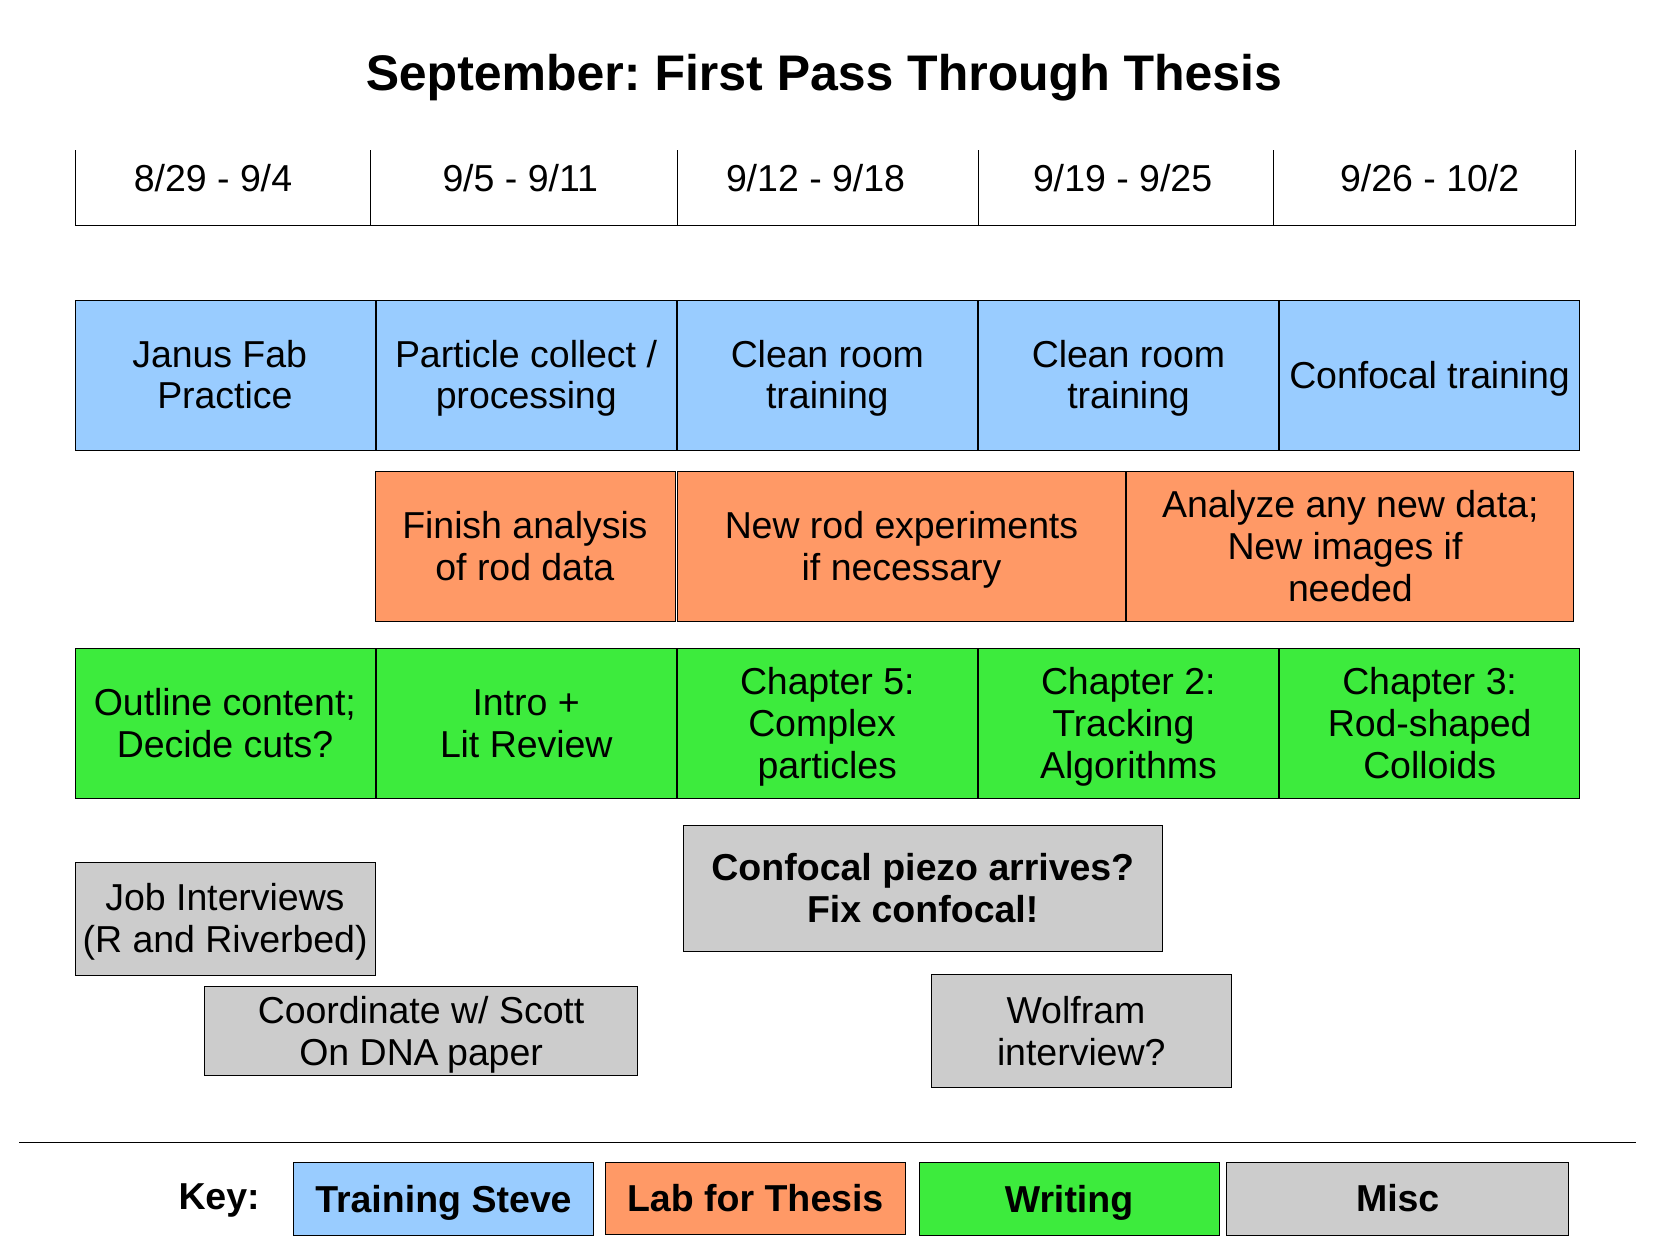

September: First Pass Through Thesis
8/29 - 9/4
9/5 - 9/11
9/12 - 9/18
9/19 - 9/25
9/26 - 10/2
Janus Fab
Practice
Particle collect /
processing
Clean room
training
Clean room
training
Confocal training
Finish analysis
of rod data
New rod experiments
if necessary
Analyze any new data;
New images if
needed
Outline content;
Decide cuts?
Intro +
Lit Review
Chapter 5:
Complex
particles
Chapter 2:
Tracking
Algorithms
Chapter 3:
Rod-shaped
Colloids
Confocal piezo arrives?
Fix confocal!
Job Interviews
(R and Riverbed)
Wolfram
interview?
Coordinate w/ Scott
On DNA paper
Training Steve
Lab for Thesis
Writing
Misc
Key: